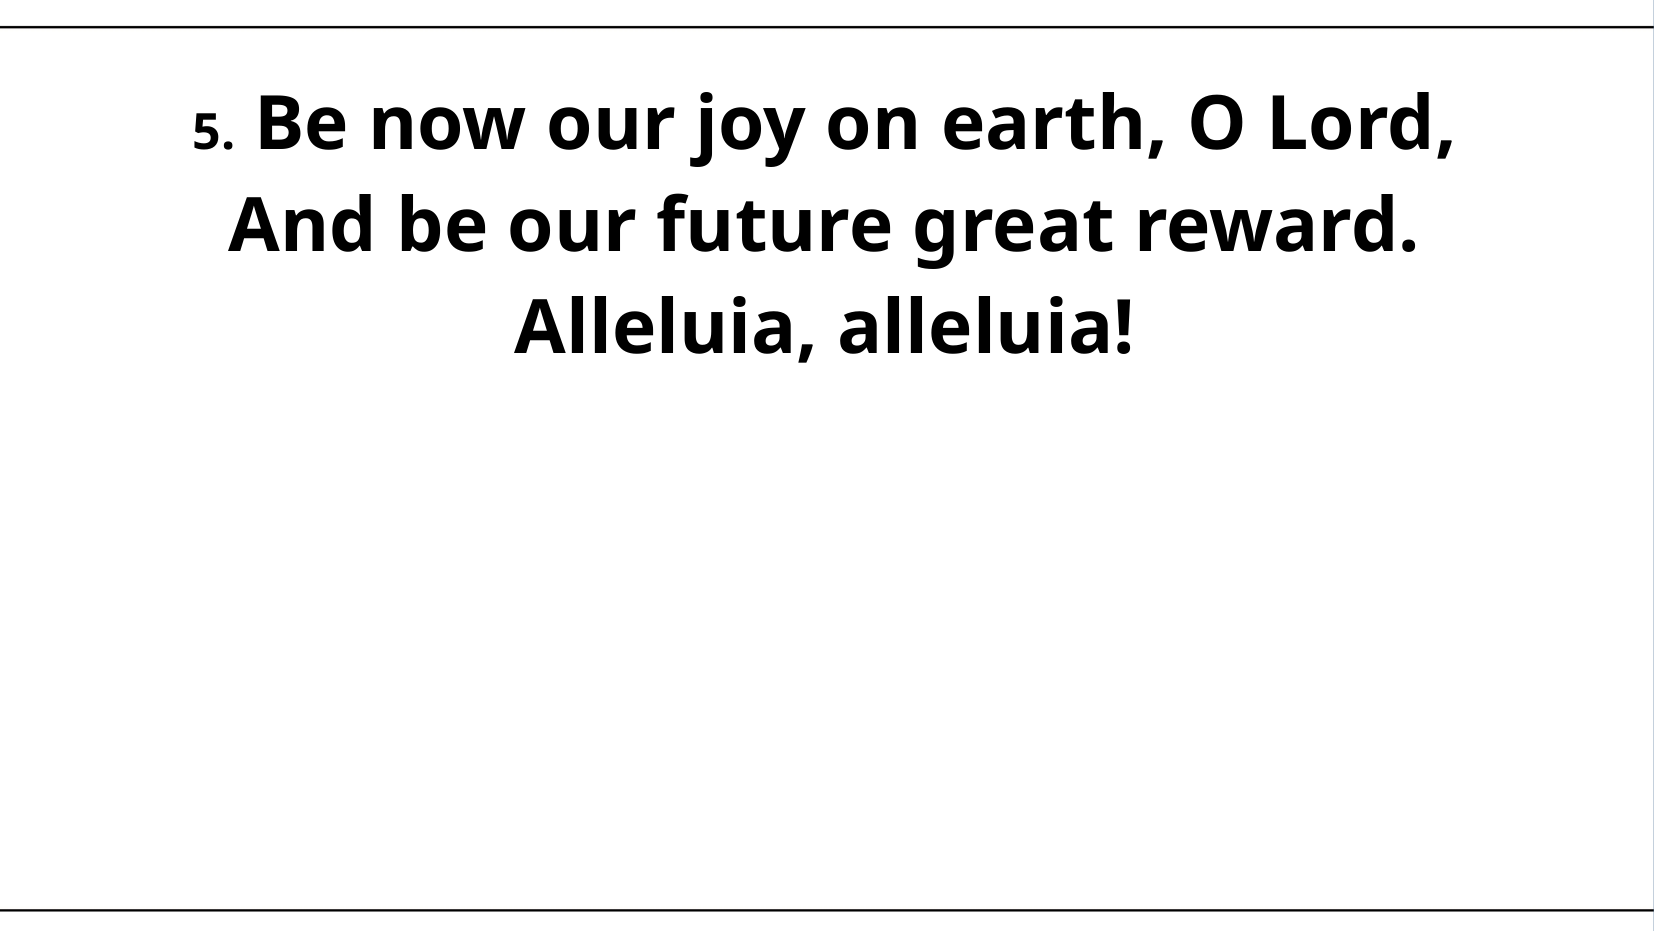

5. Be now our joy on earth, O Lord,
And be our future great reward.
Alleluia, alleluia!